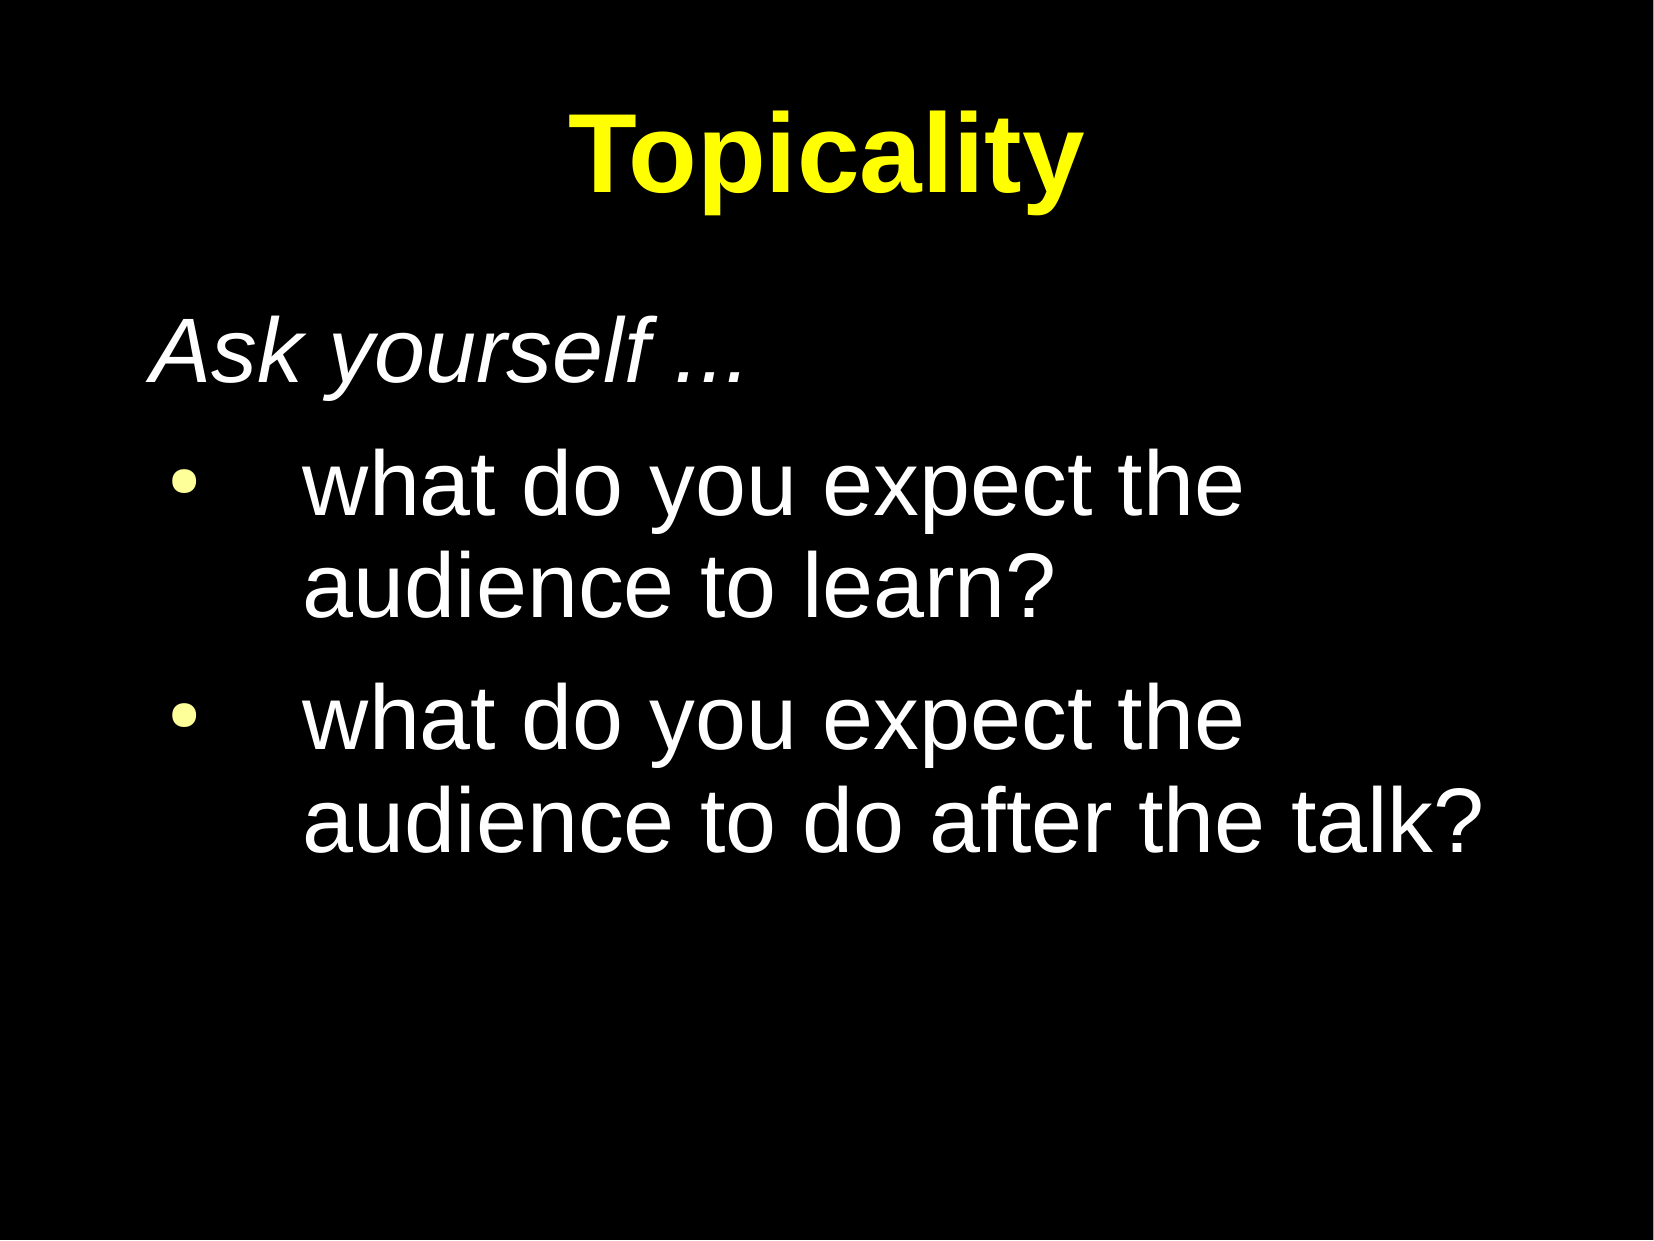

# Topicality
Ask yourself ...
what do you expect the audience to learn?
what do you expect the audience to do after the talk?